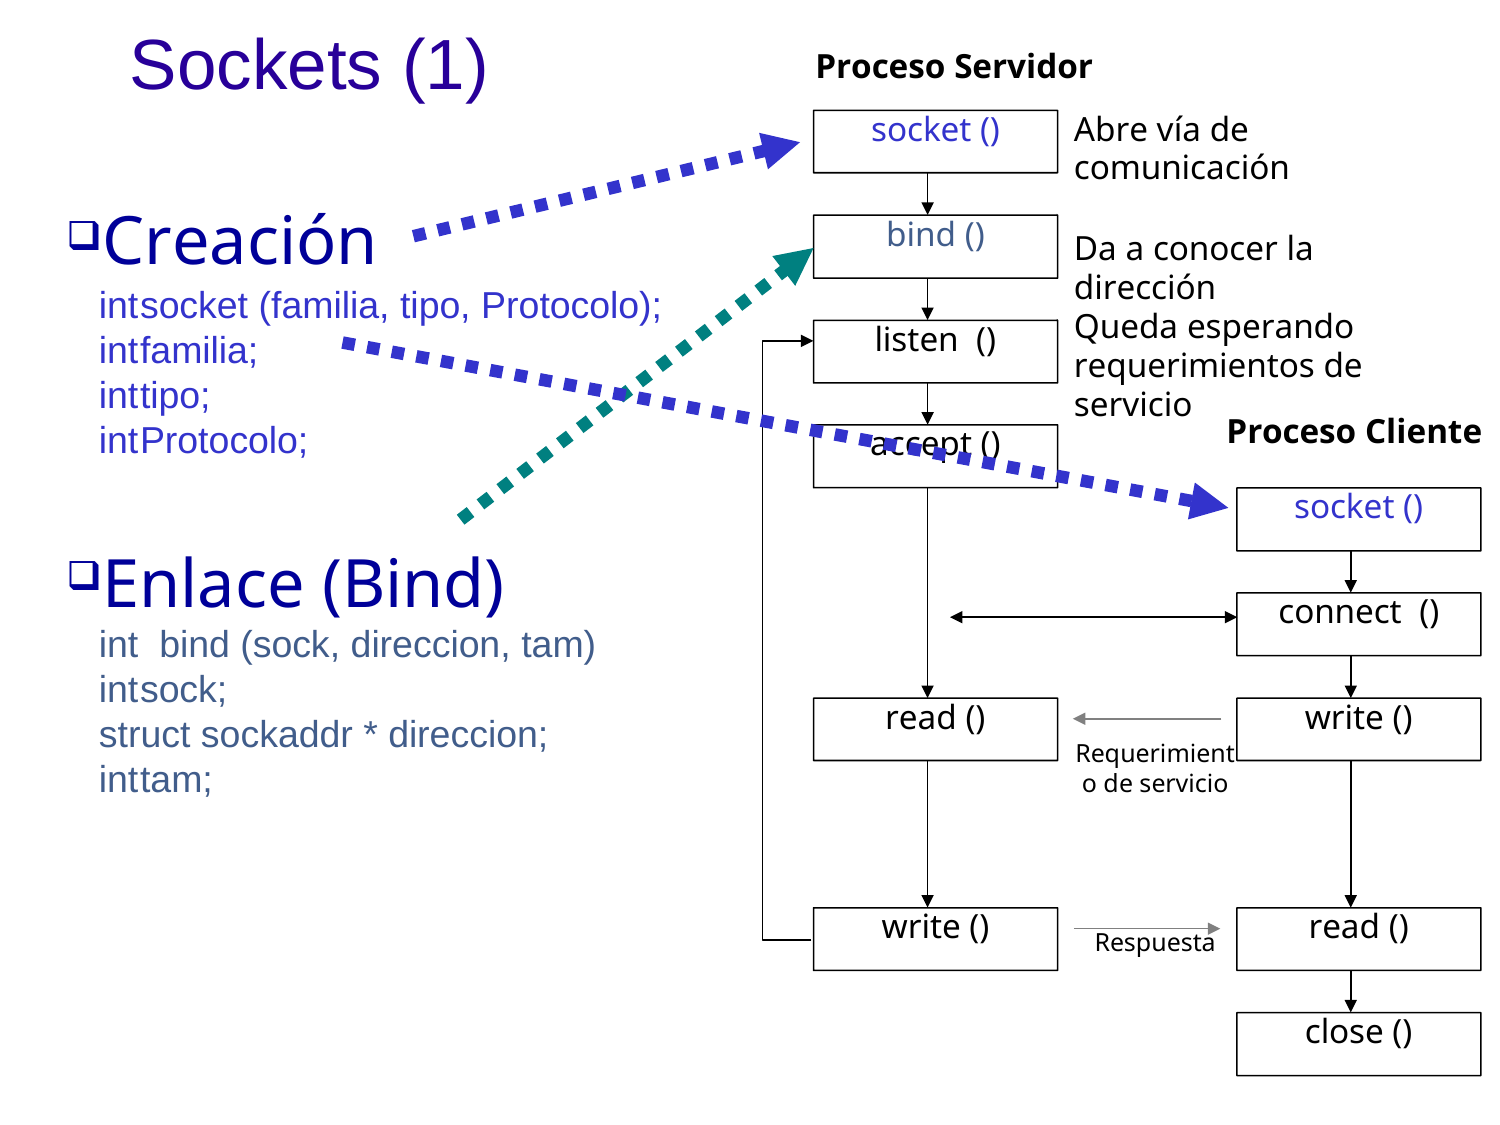

# Sockets (1)‏
Proceso Servidor
socket ()‏
Abre vía de comunicación
bind ()‏
Da a conocer la dirección
Queda esperando requerimientos de servicio
listen ()‏
Proceso Cliente
accept ()‏
socket ()‏
connect ()‏
read ()‏
write ()‏
Requerimiento de servicio
write ()‏
read ()‏
Respuesta
close ()‏
Creación
int	socket (familia, tipo, Protocolo);
int	familia;
int	tipo;
int	Protocolo;
Enlace (Bind)‏
int bind (sock, direccion, tam)‏
int	sock;
struct sockaddr * direccion;
int	tam;